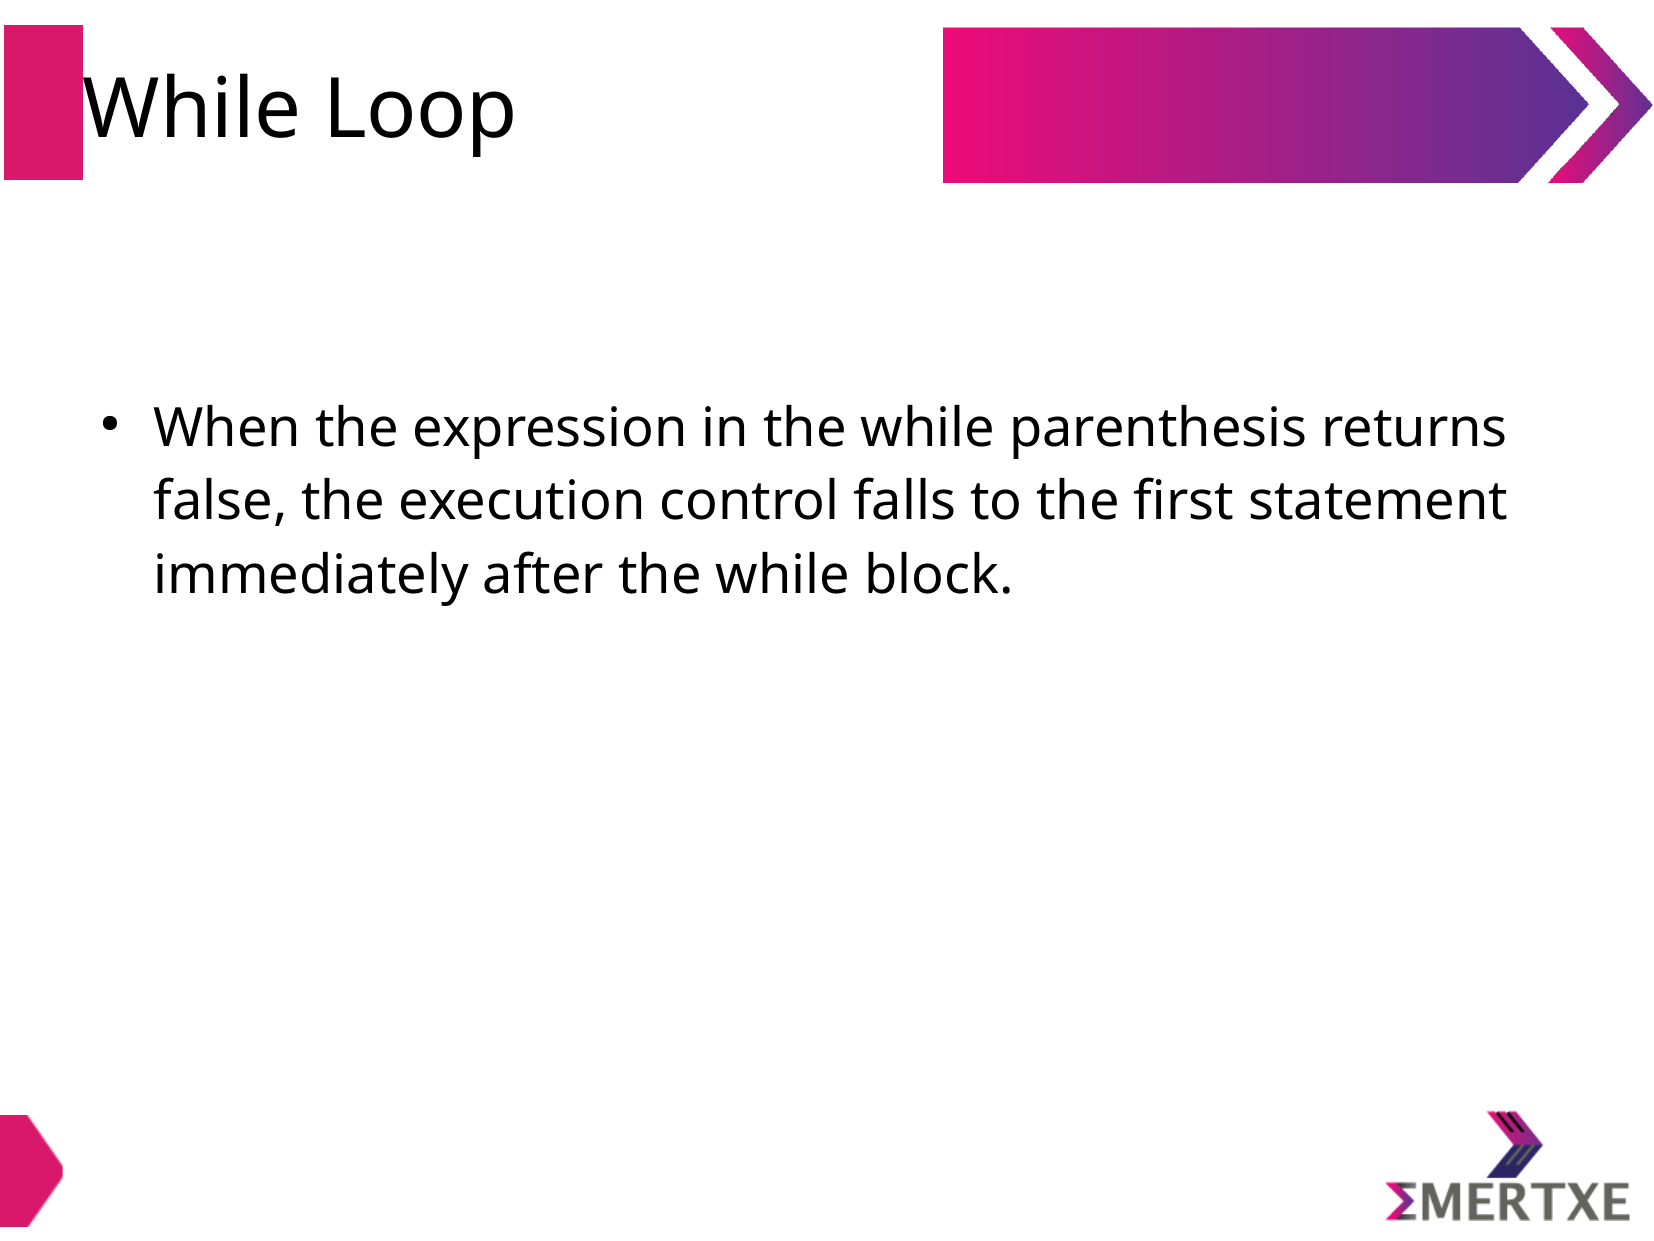

# While Loop
When the expression in the while parenthesis returns false, the execution control falls to the first statement immediately after the while block.